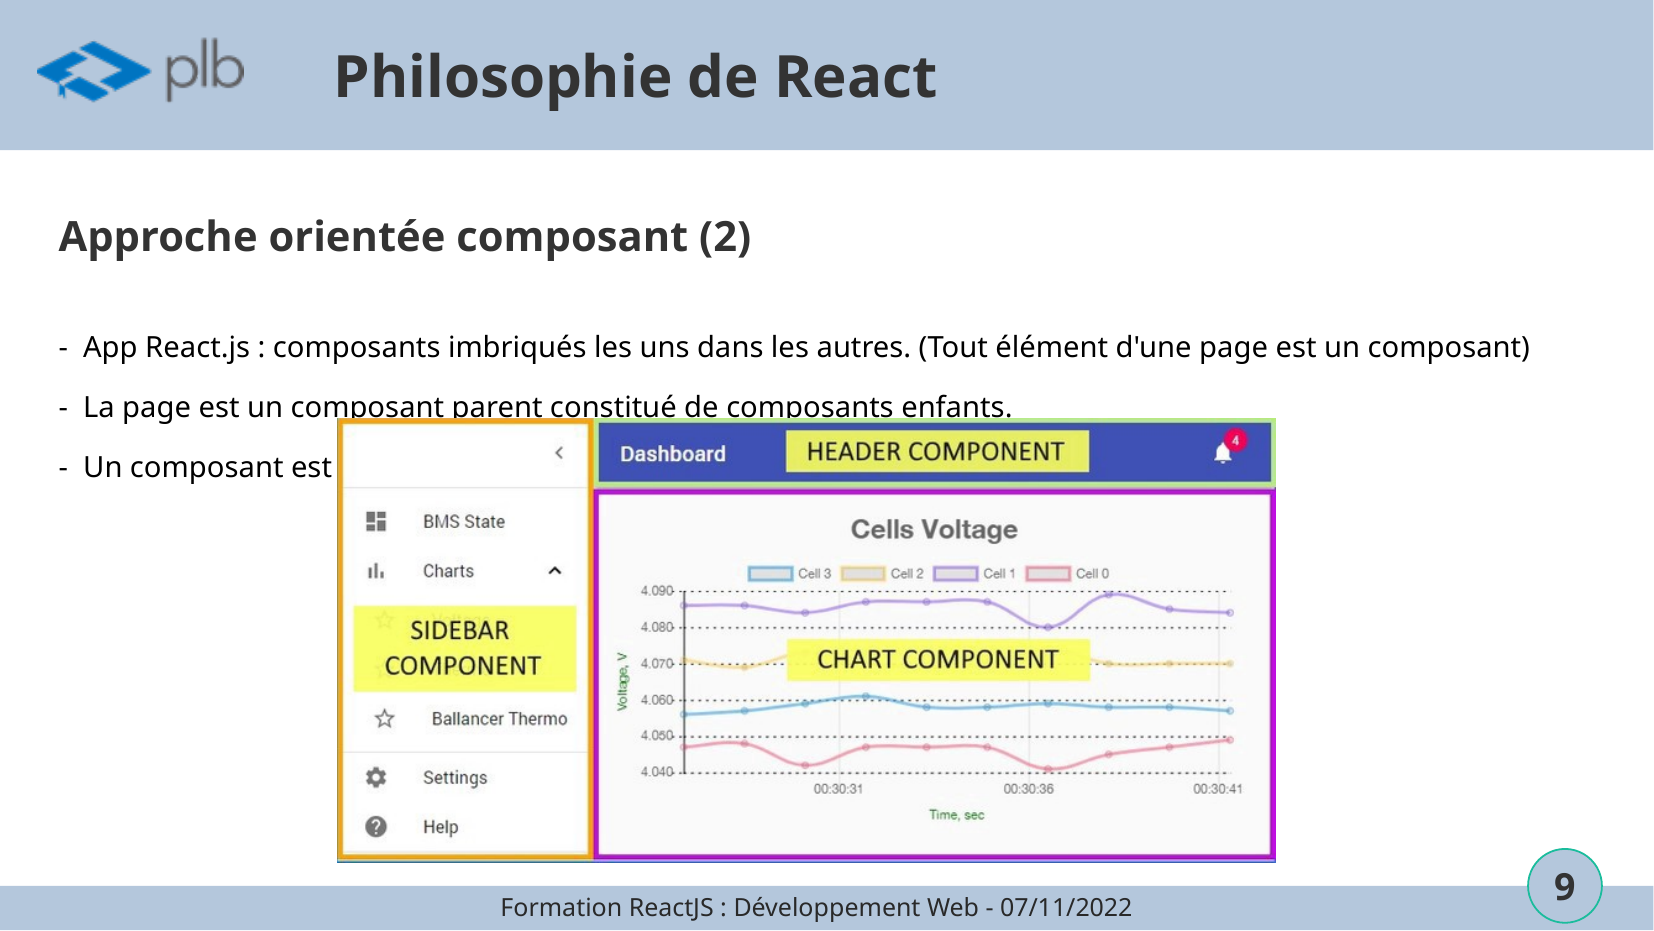

# Philosophie de React
Approche orientée composant (2)
- App React.js : composants imbriqués les uns dans les autres. (Tout élément d'une page est un composant)
- La page est un composant parent constitué de composants enfants.
- Un composant est un fichier Js qui peut être une classe ou une fonction particulière
Formation ReactJS : Développement Web - 07/11/2022